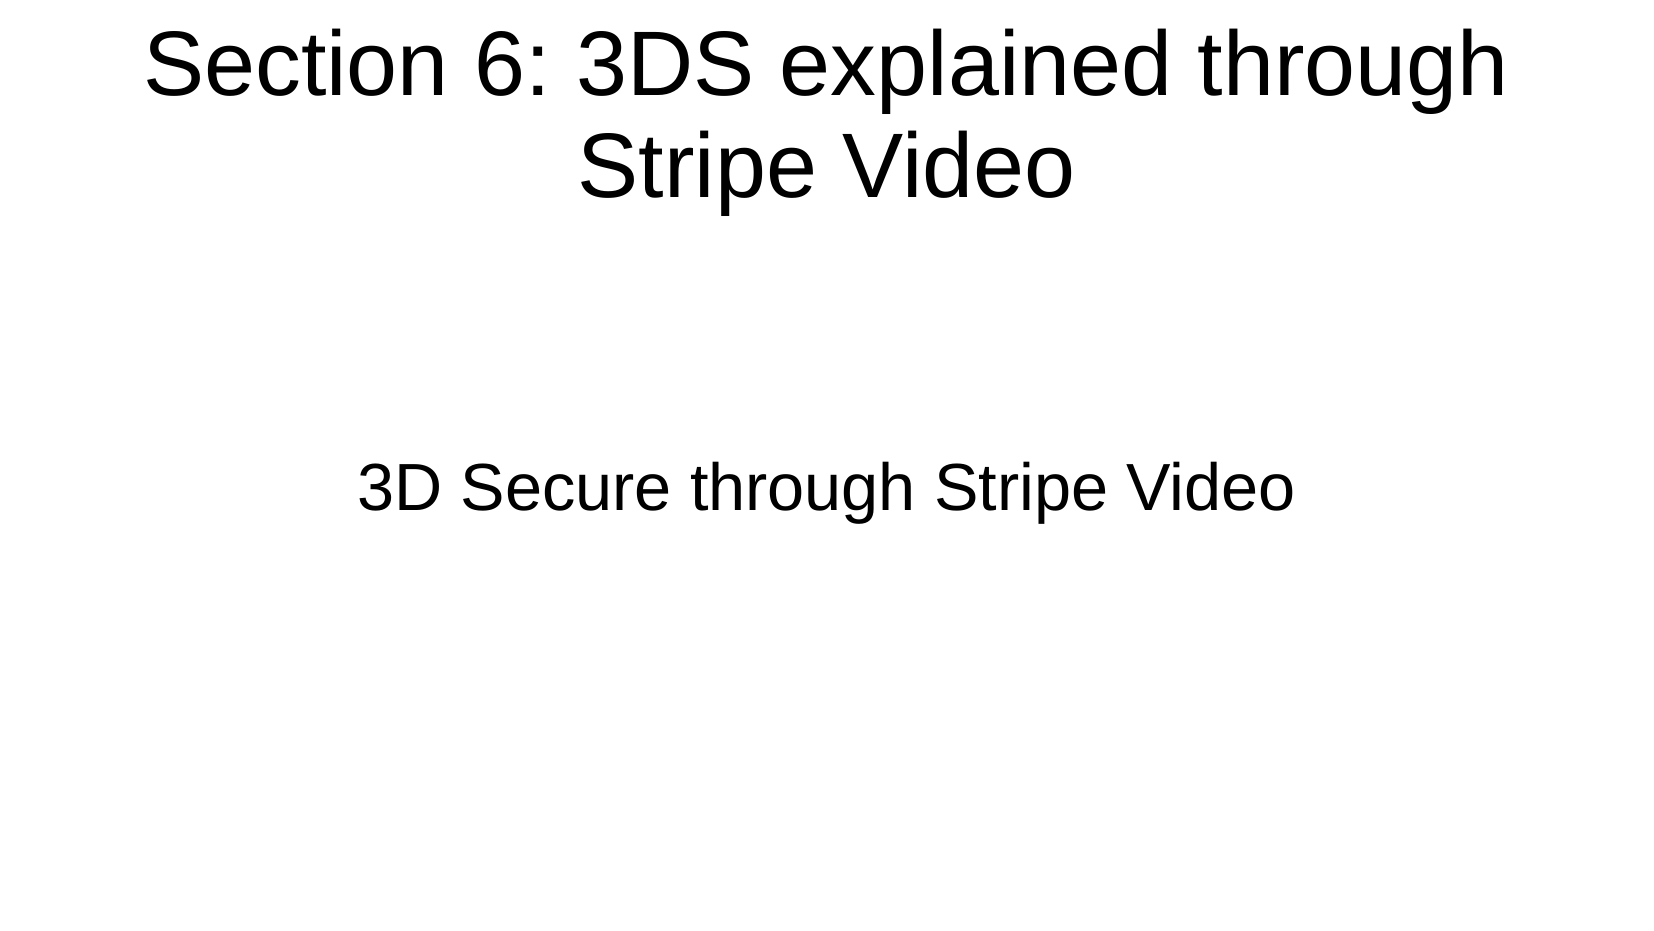

# Section 6: 3DS explained through Stripe Video
3D Secure through Stripe Video